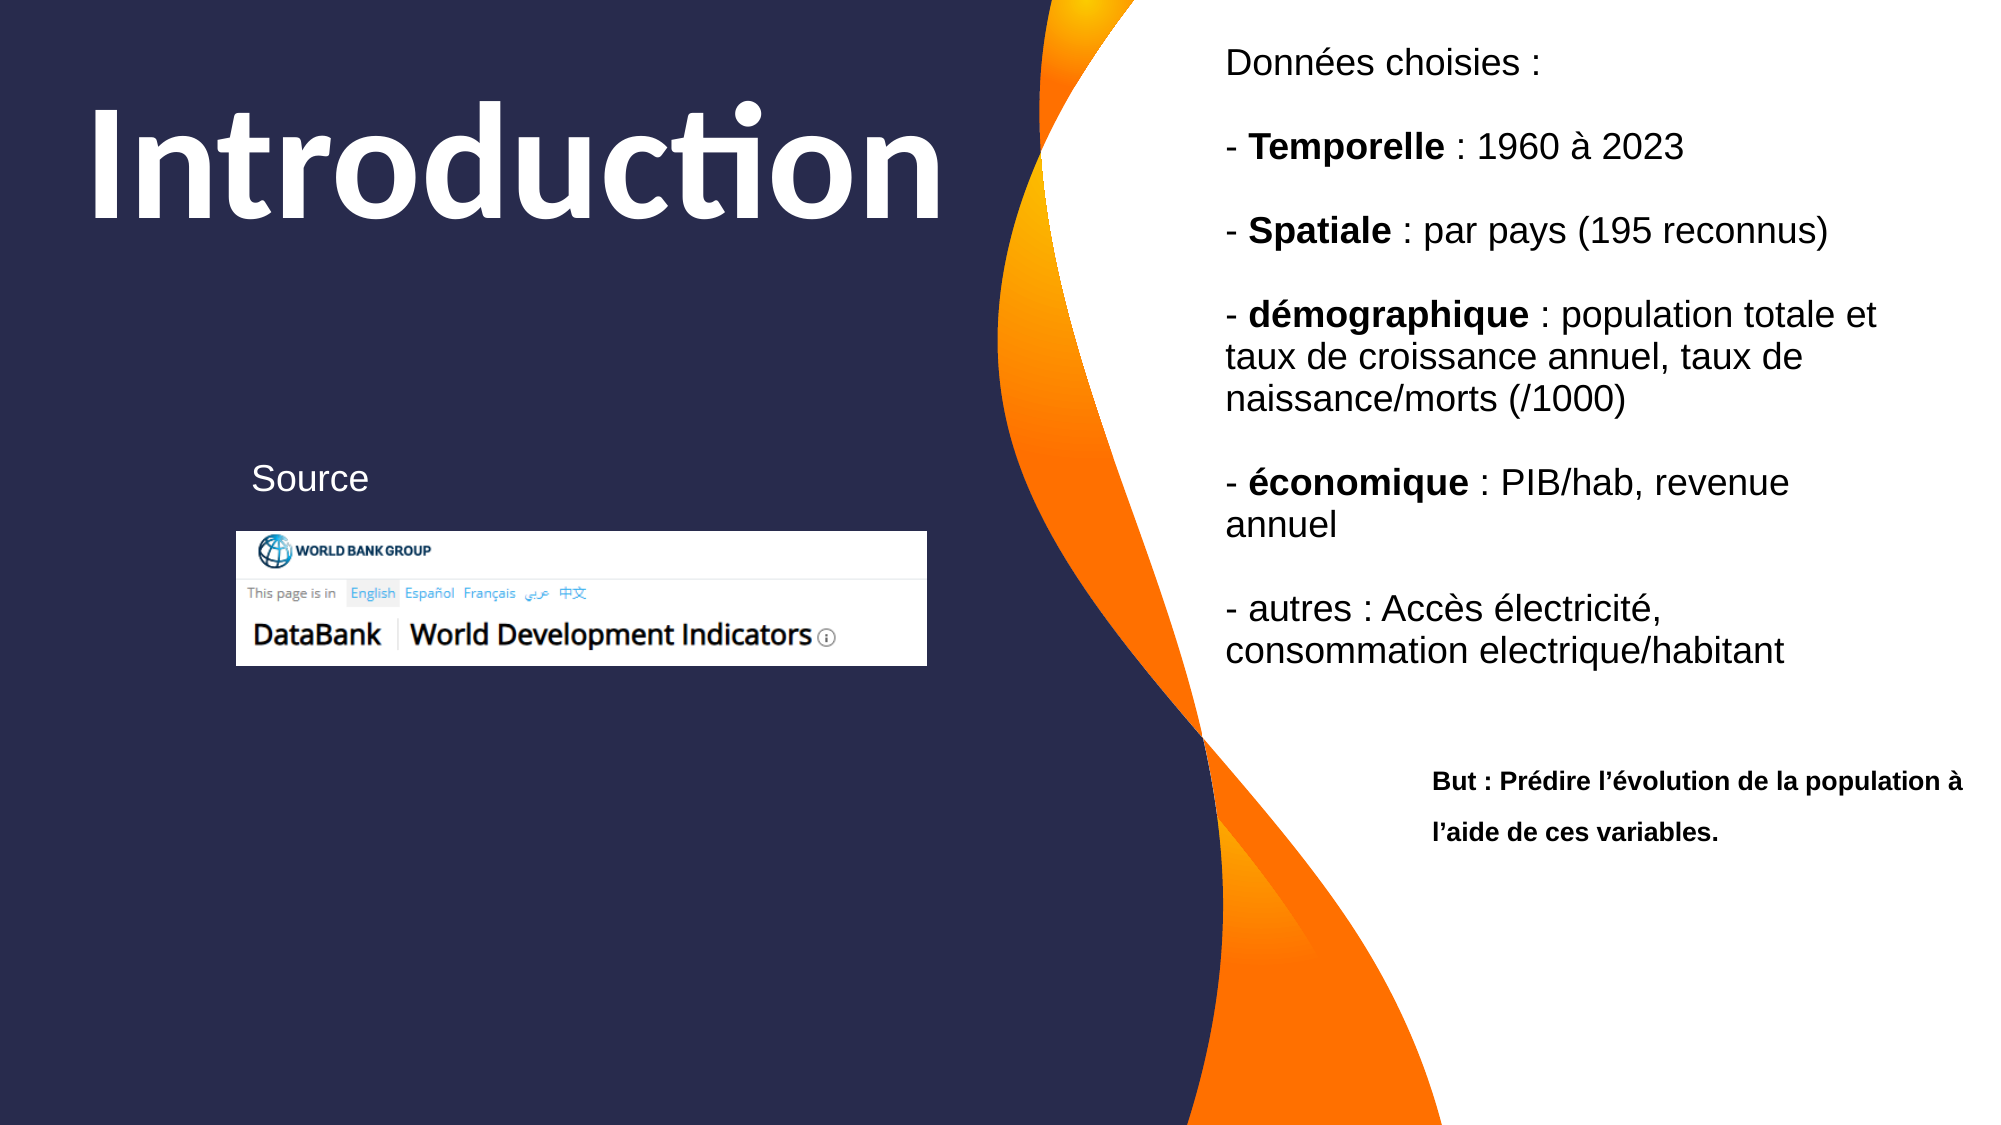

Données choisies :
- Temporelle : 1960 à 2023
- Spatiale : par pays (195 reconnus)
- démographique : population totale et taux de croissance annuel, taux de naissance/morts (/1000)
- économique : PIB/hab, revenue annuel
- autres : Accès électricité, consommation electrique/habitant
# Introduction
Source
But : Prédire l’évolution de la population à l’aide de ces variables.